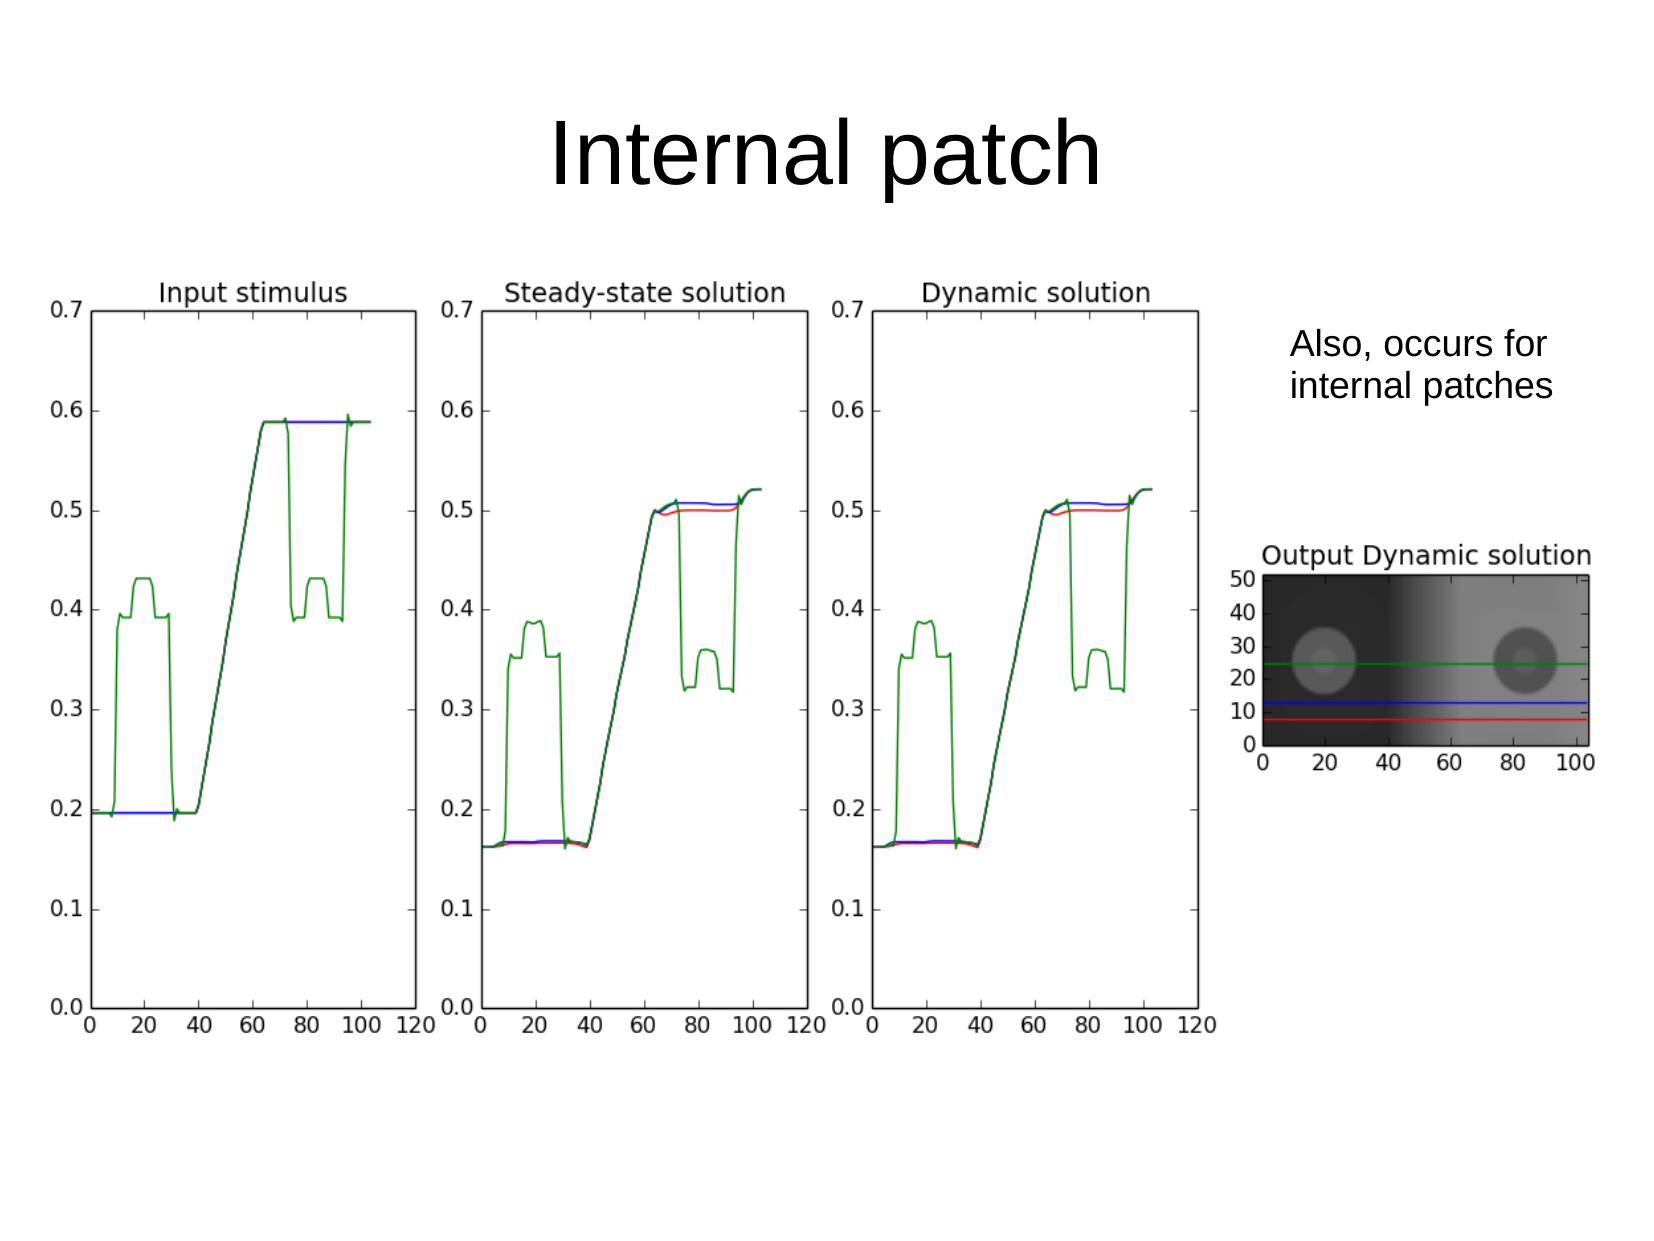

# Internal patch
Also, occurs for internal patches